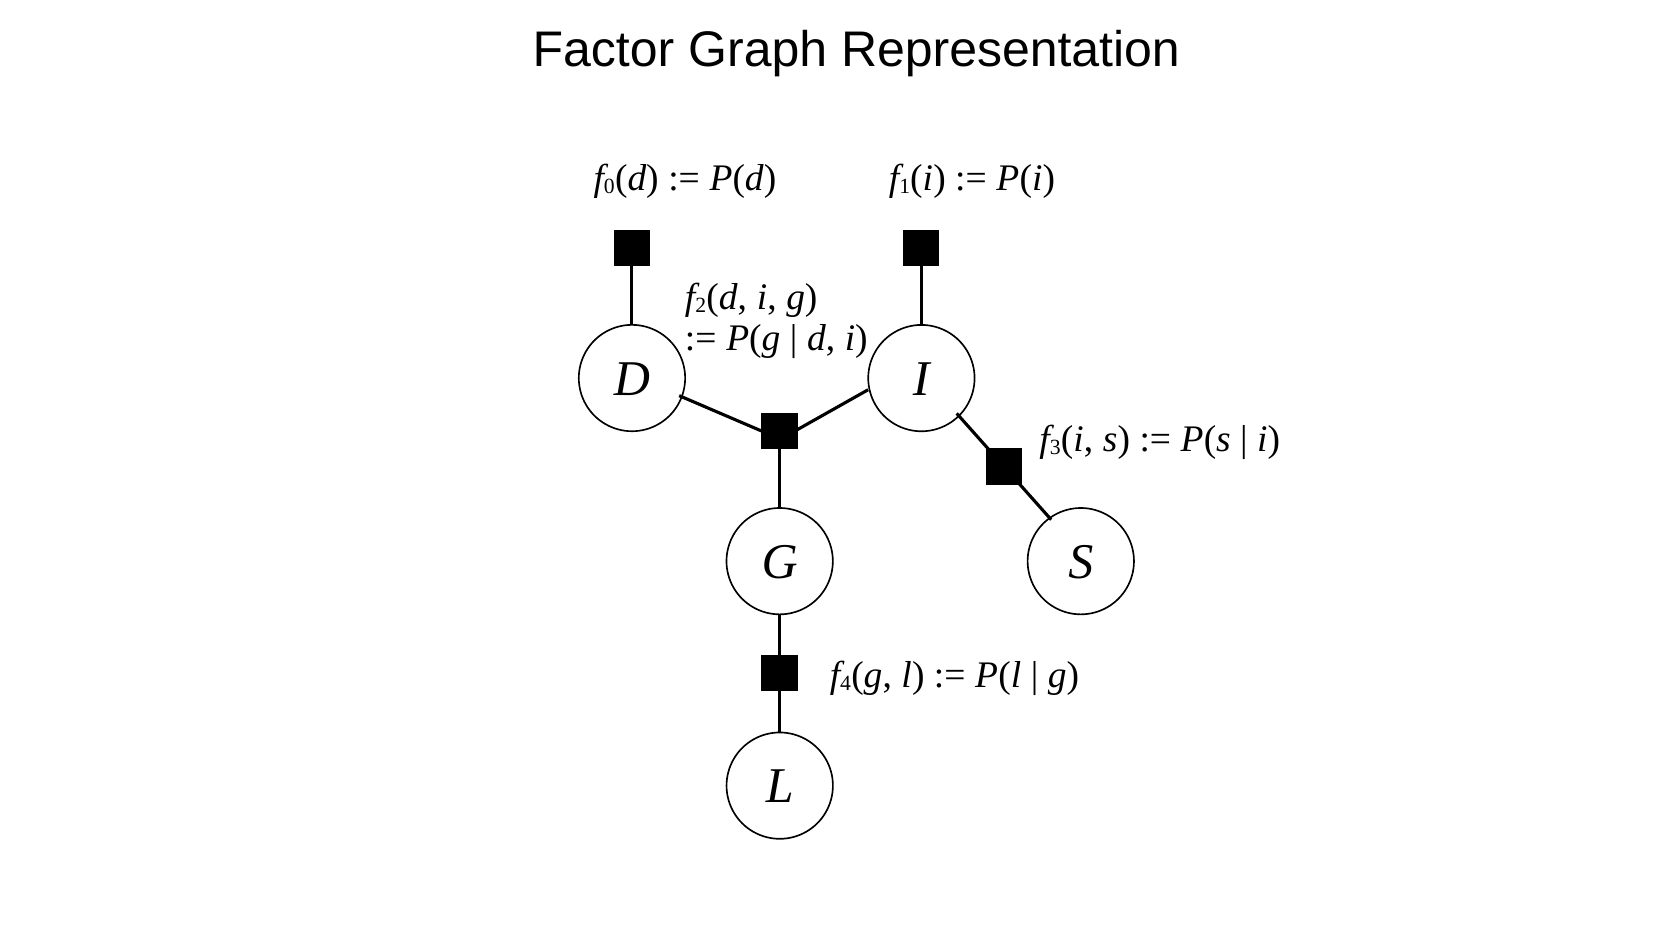

# Factor Graph Representation
f0(d) := P(d)
f1(i) := P(i)
f2(d, i, g)
:= P(g | d, i)
D
I
f3(i, s) := P(s | i)
G
S
f4(g, l) := P(l | g)
L